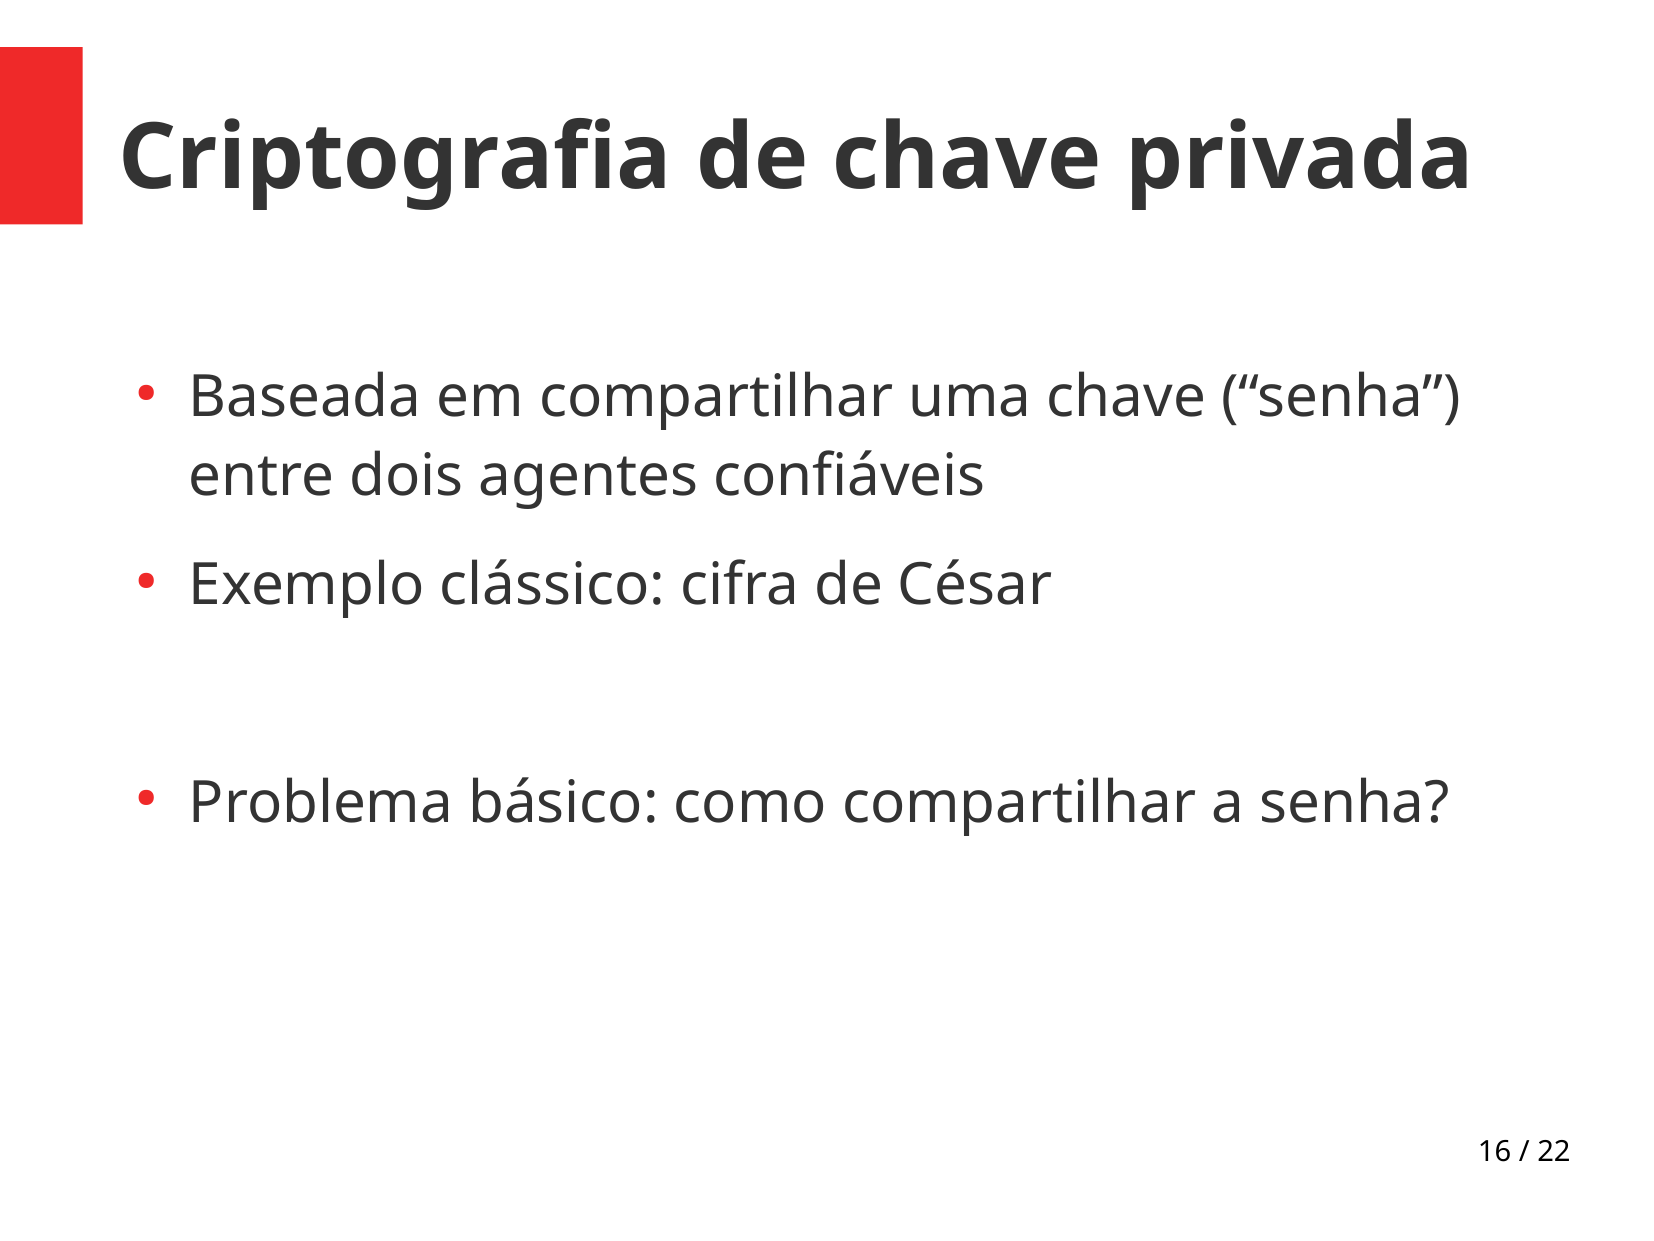

# Criptografia de chave privada
Baseada em compartilhar uma chave (“senha”) entre dois agentes confiáveis
Exemplo clássico: cifra de César
Problema básico: como compartilhar a senha?
16